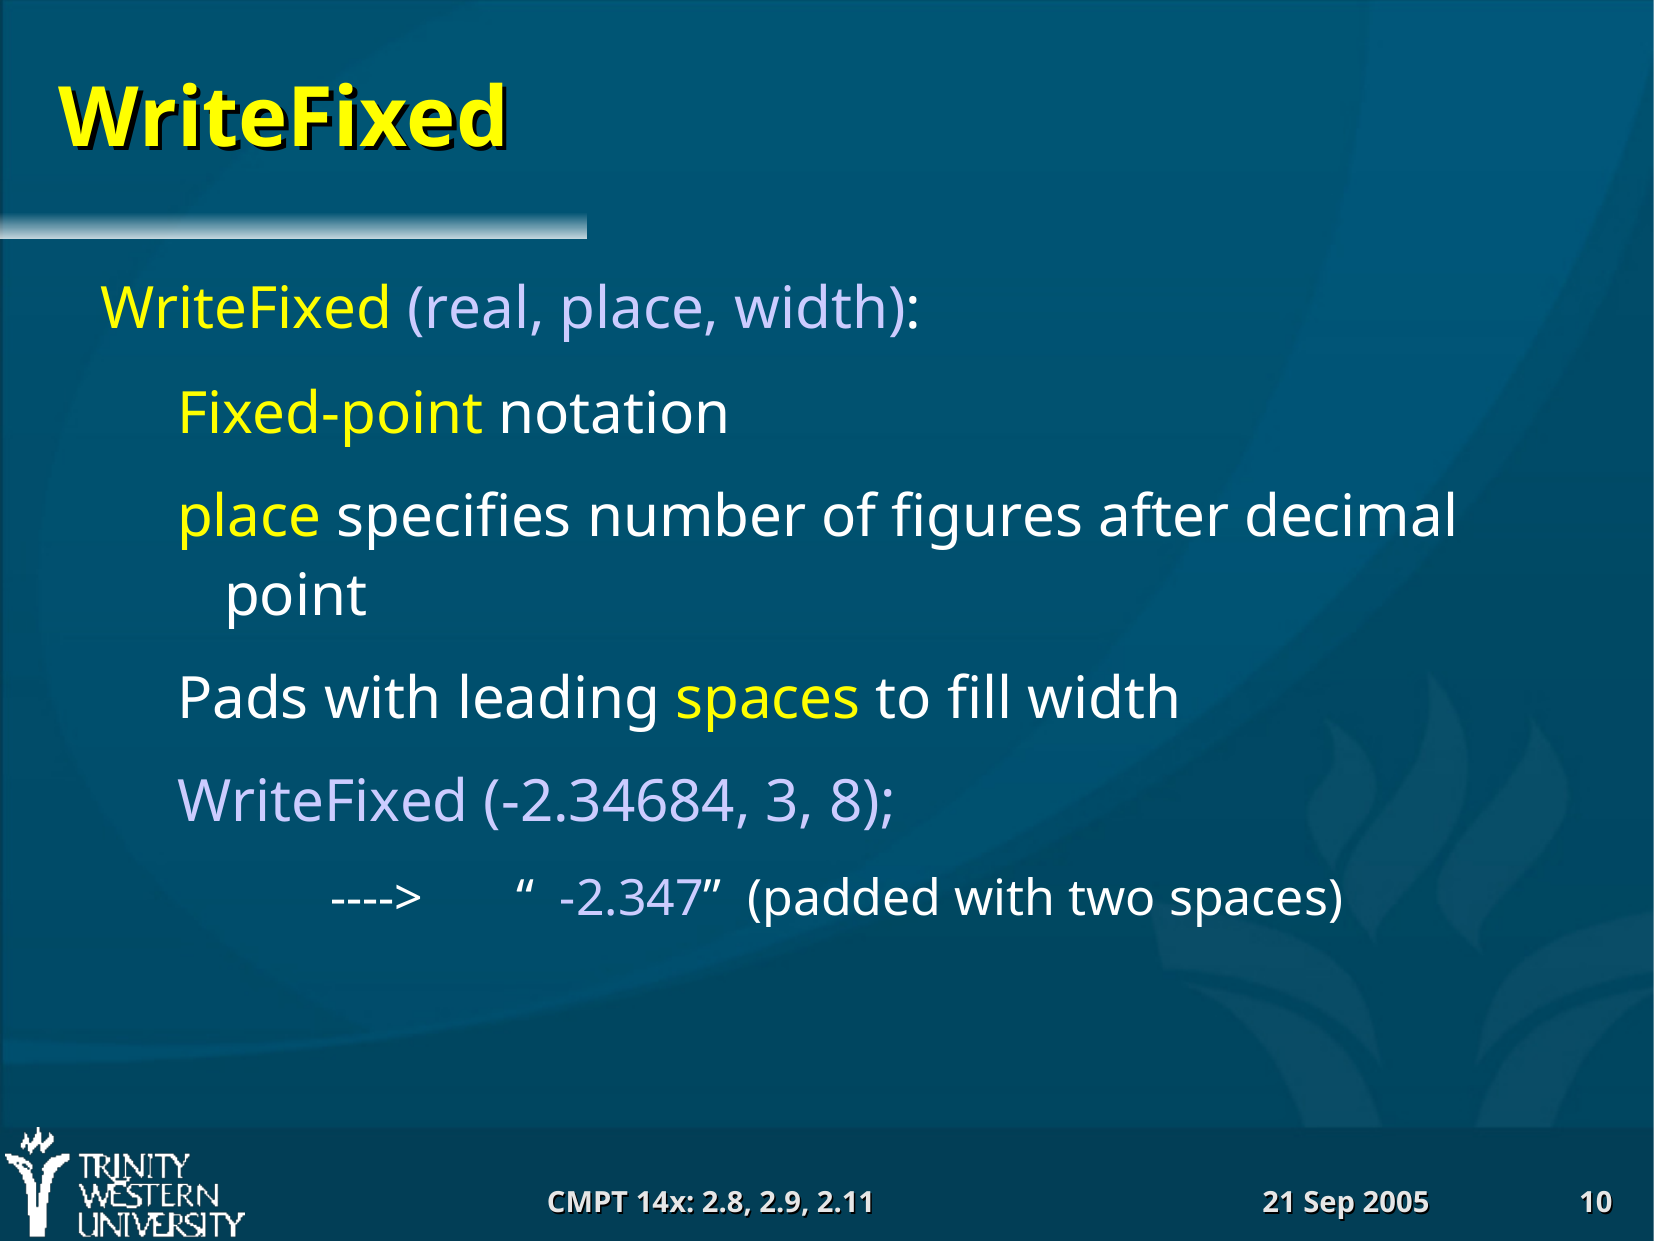

# WriteFixed
WriteFixed (real, place, width):
Fixed-point notation
place specifies number of figures after decimal point
Pads with leading spaces to fill width
WriteFixed (-2.34684, 3, 8);
---->		“ -2.347” (padded with two spaces)
CMPT 14x: 2.8, 2.9, 2.11
21 Sep 2005
10